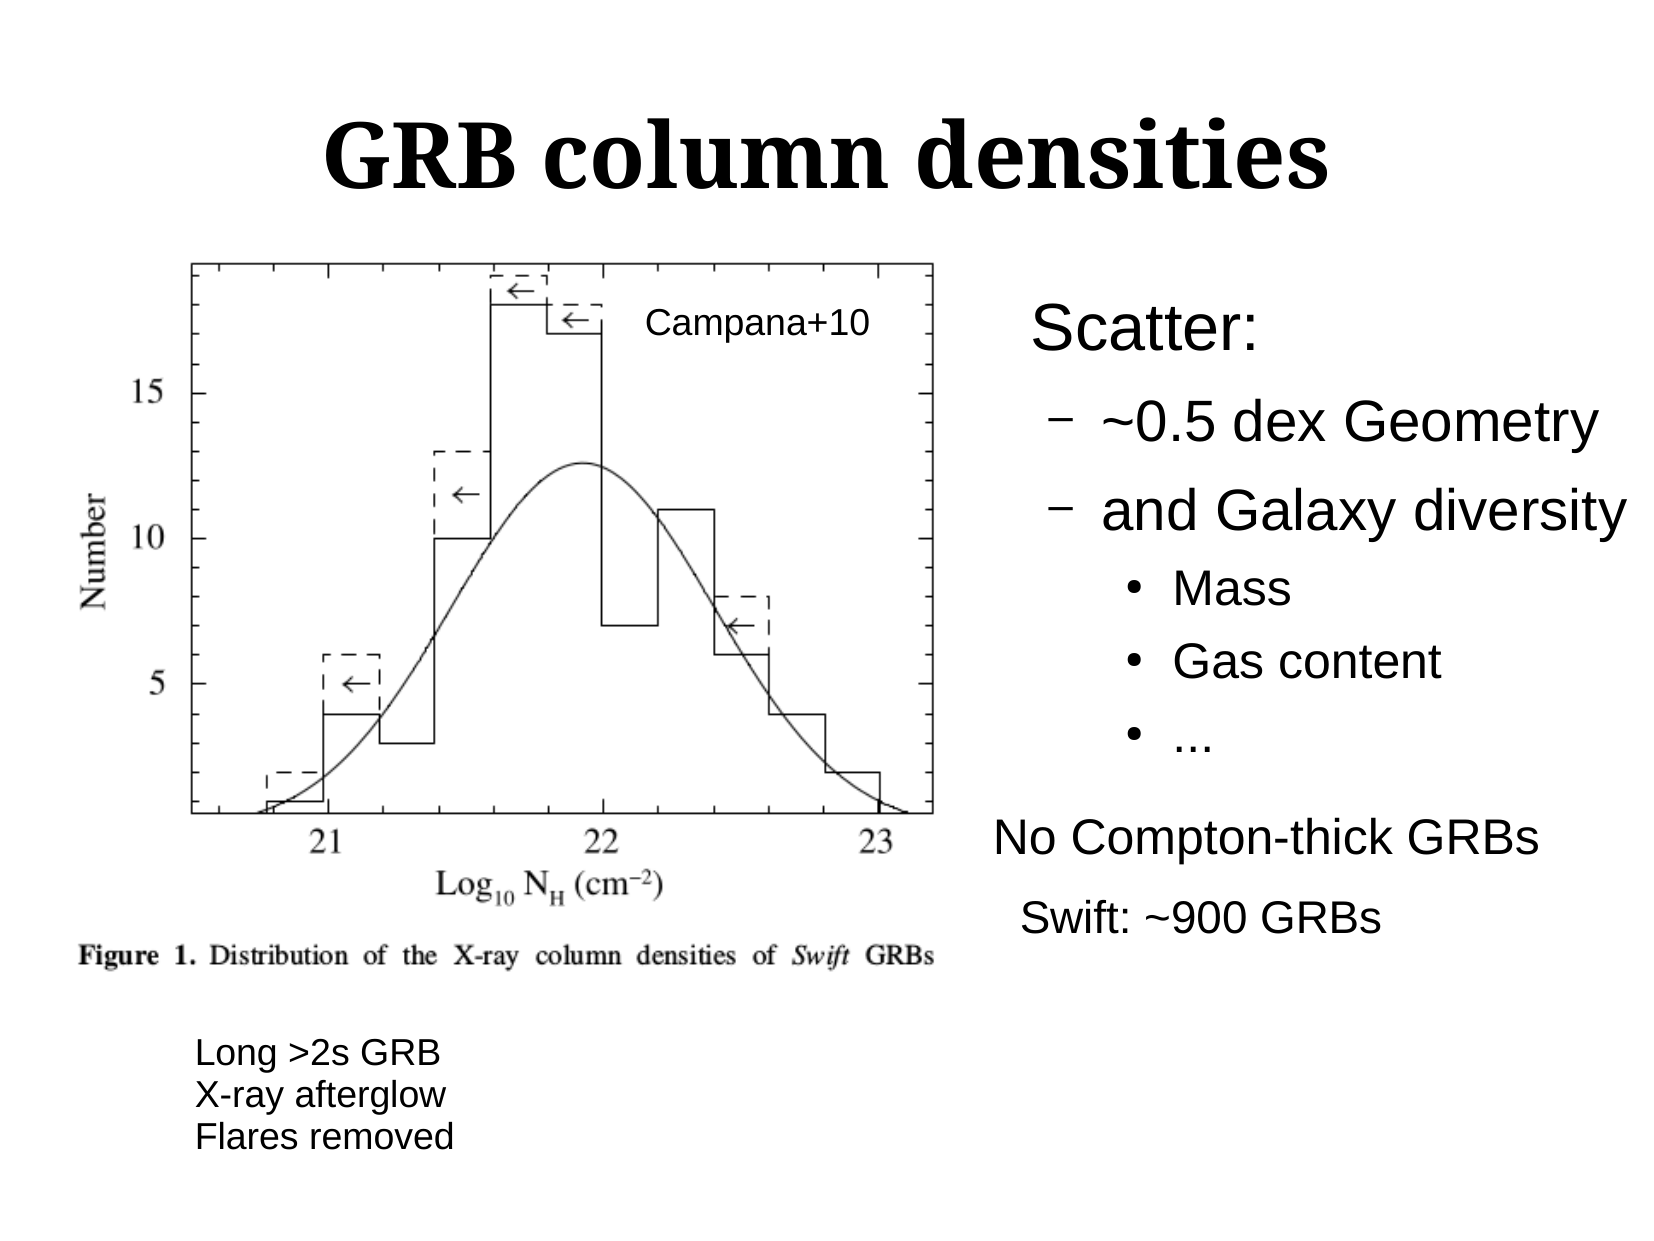

# GRB column densities
Scatter:
~0.5 dex Geometry
and Galaxy diversity
Mass
Gas content
...
Campana+10
No Compton-thick GRBs
Swift: ~900 GRBs
Long >2s GRB
X-ray afterglow
Flares removed